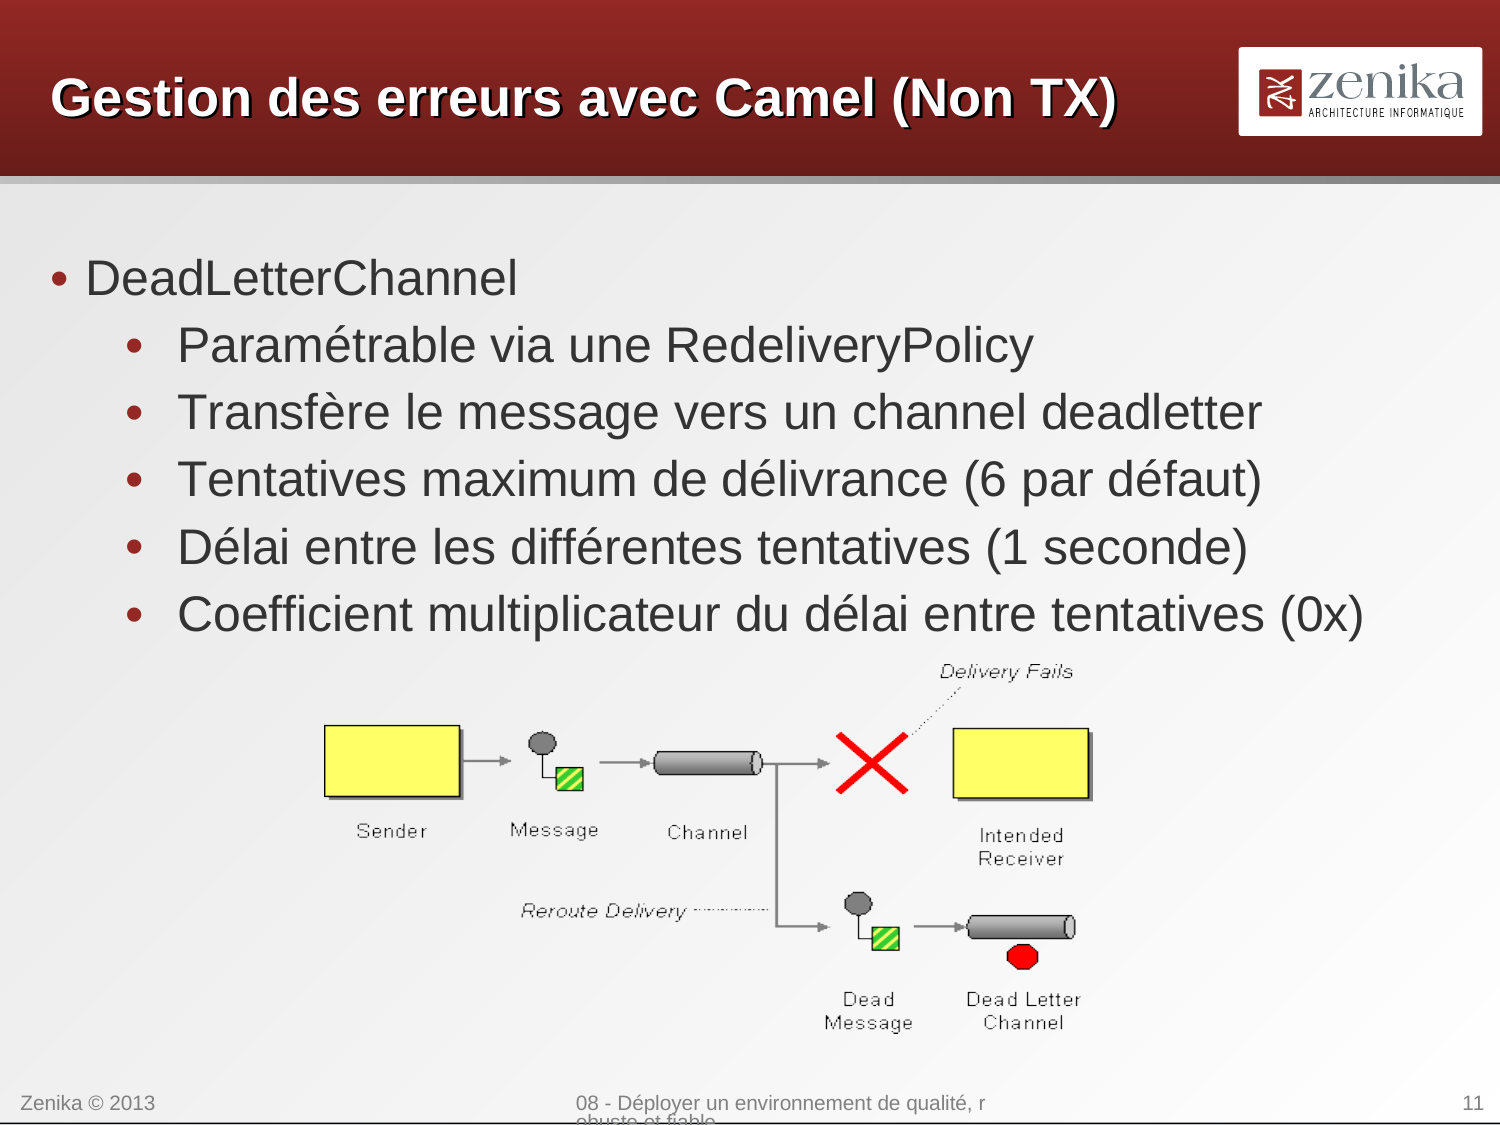

# Gestion des erreurs avec Camel (Non TX)
DeadLetterChannel
 Paramétrable via une RedeliveryPolicy
 Transfère le message vers un channel deadletter
 Tentatives maximum de délivrance (6 par défaut)
 Délai entre les différentes tentatives (1 seconde)
 Coefficient multiplicateur du délai entre tentatives (0x)